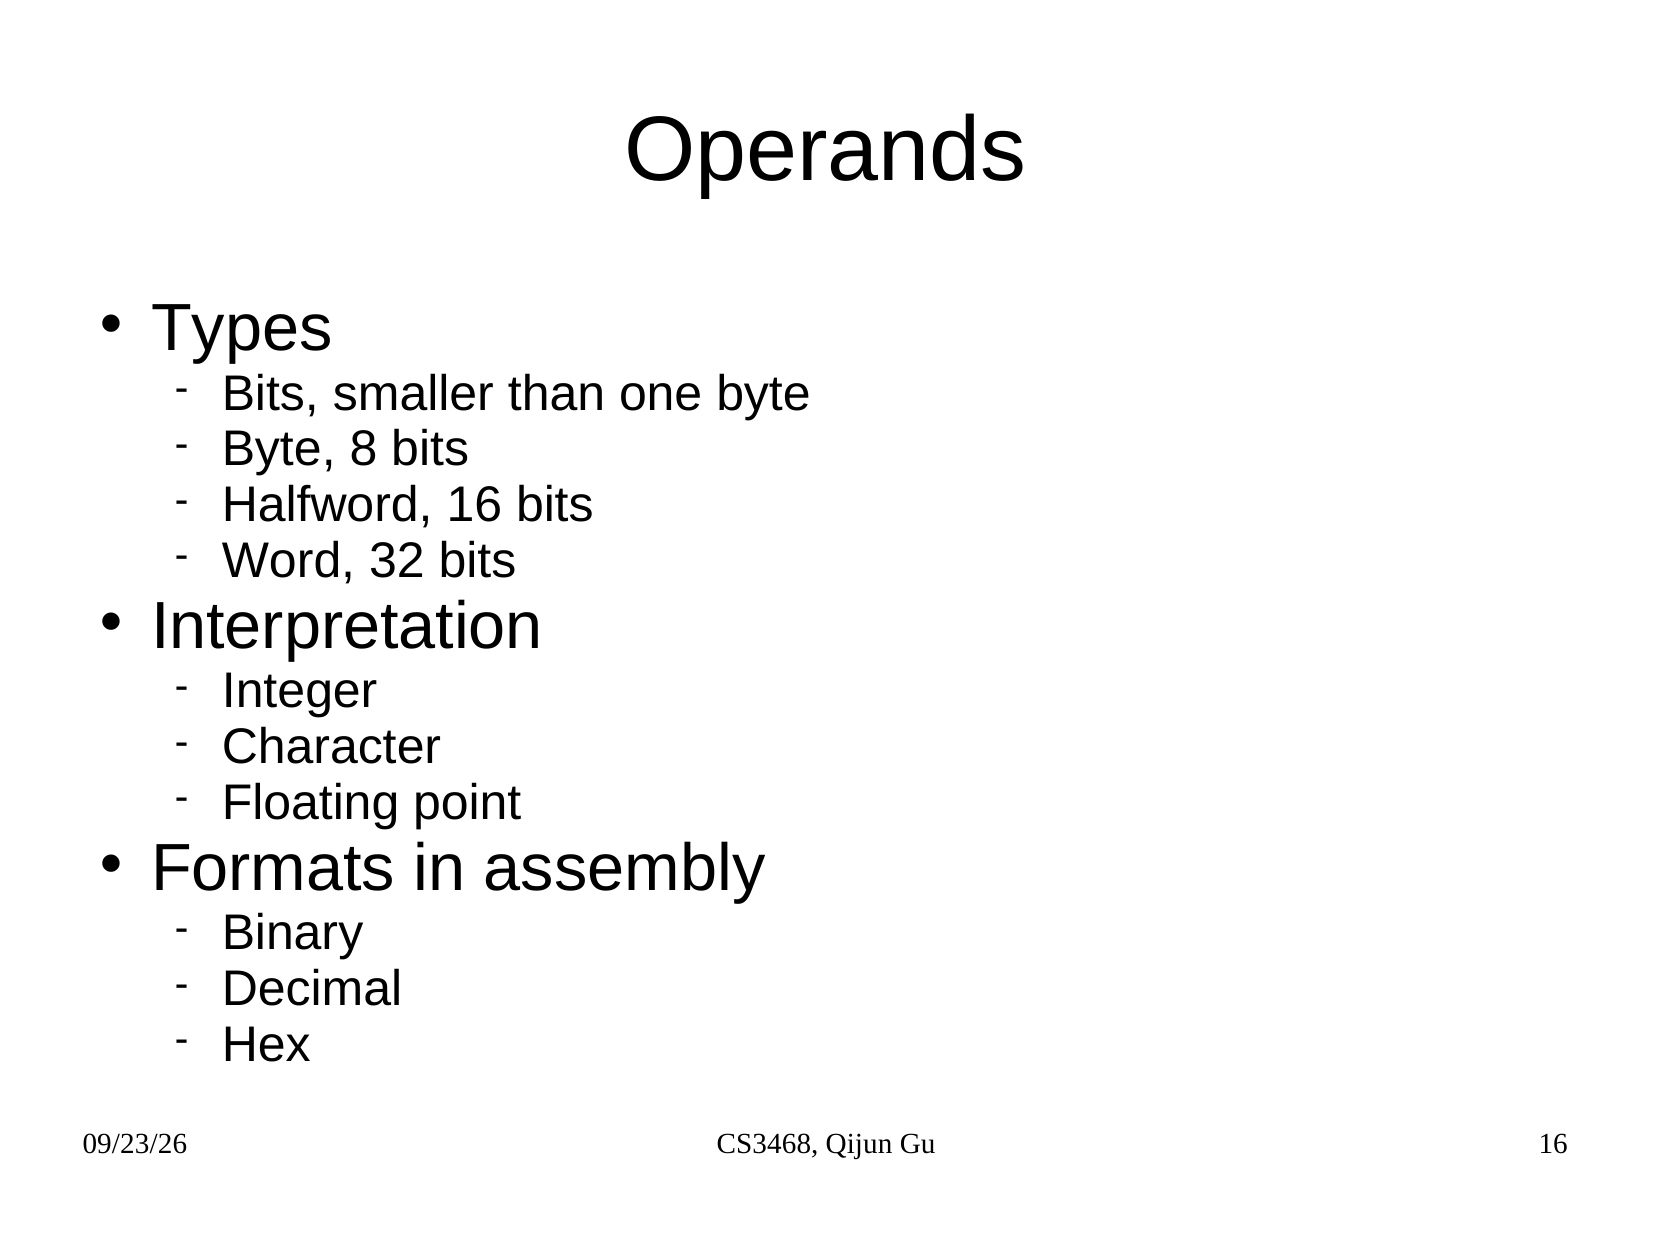

# Operands
Types
Bits, smaller than one byte
Byte, 8 bits
Halfword, 16 bits
Word, 32 bits
Interpretation
Integer
Character
Floating point
Formats in assembly
Binary
Decimal
Hex
CS3468, Qijun Gu
16